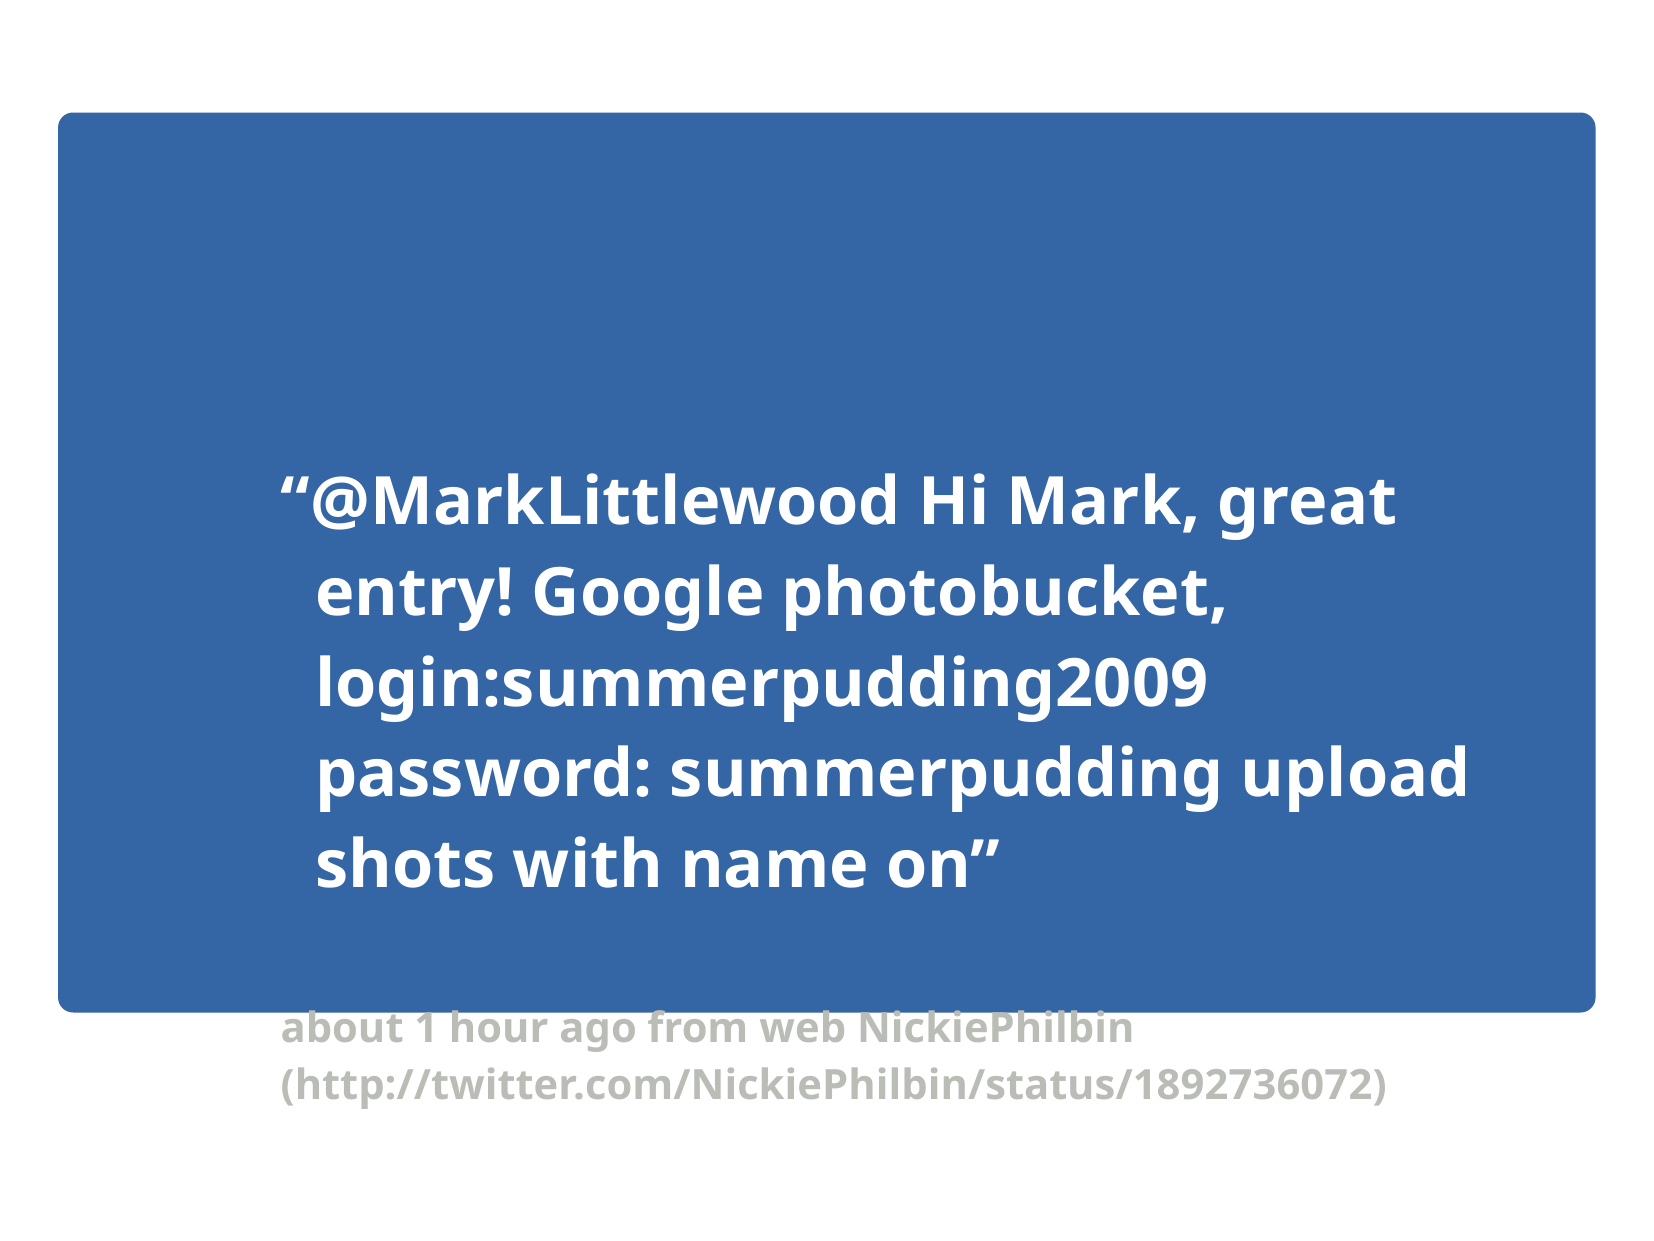

“@MarkLittlewood Hi Mark, great
 entry! Google photobucket,
 login:summerpudding2009
 password: summerpudding upload
 shots with name on”
about 1 hour ago from web NickiePhilbin
(http://twitter.com/NickiePhilbin/status/1892736072)
“@MarkLittlewood Hi Mark, great
 entry! Google photobucket,
 login:summerpudding2009
 password: summerpudding upload
 shots with name on”
about 1 hour ago from web NickiePhilbin
(http://twitter.com/NickiePhilbin/status/1892736072)